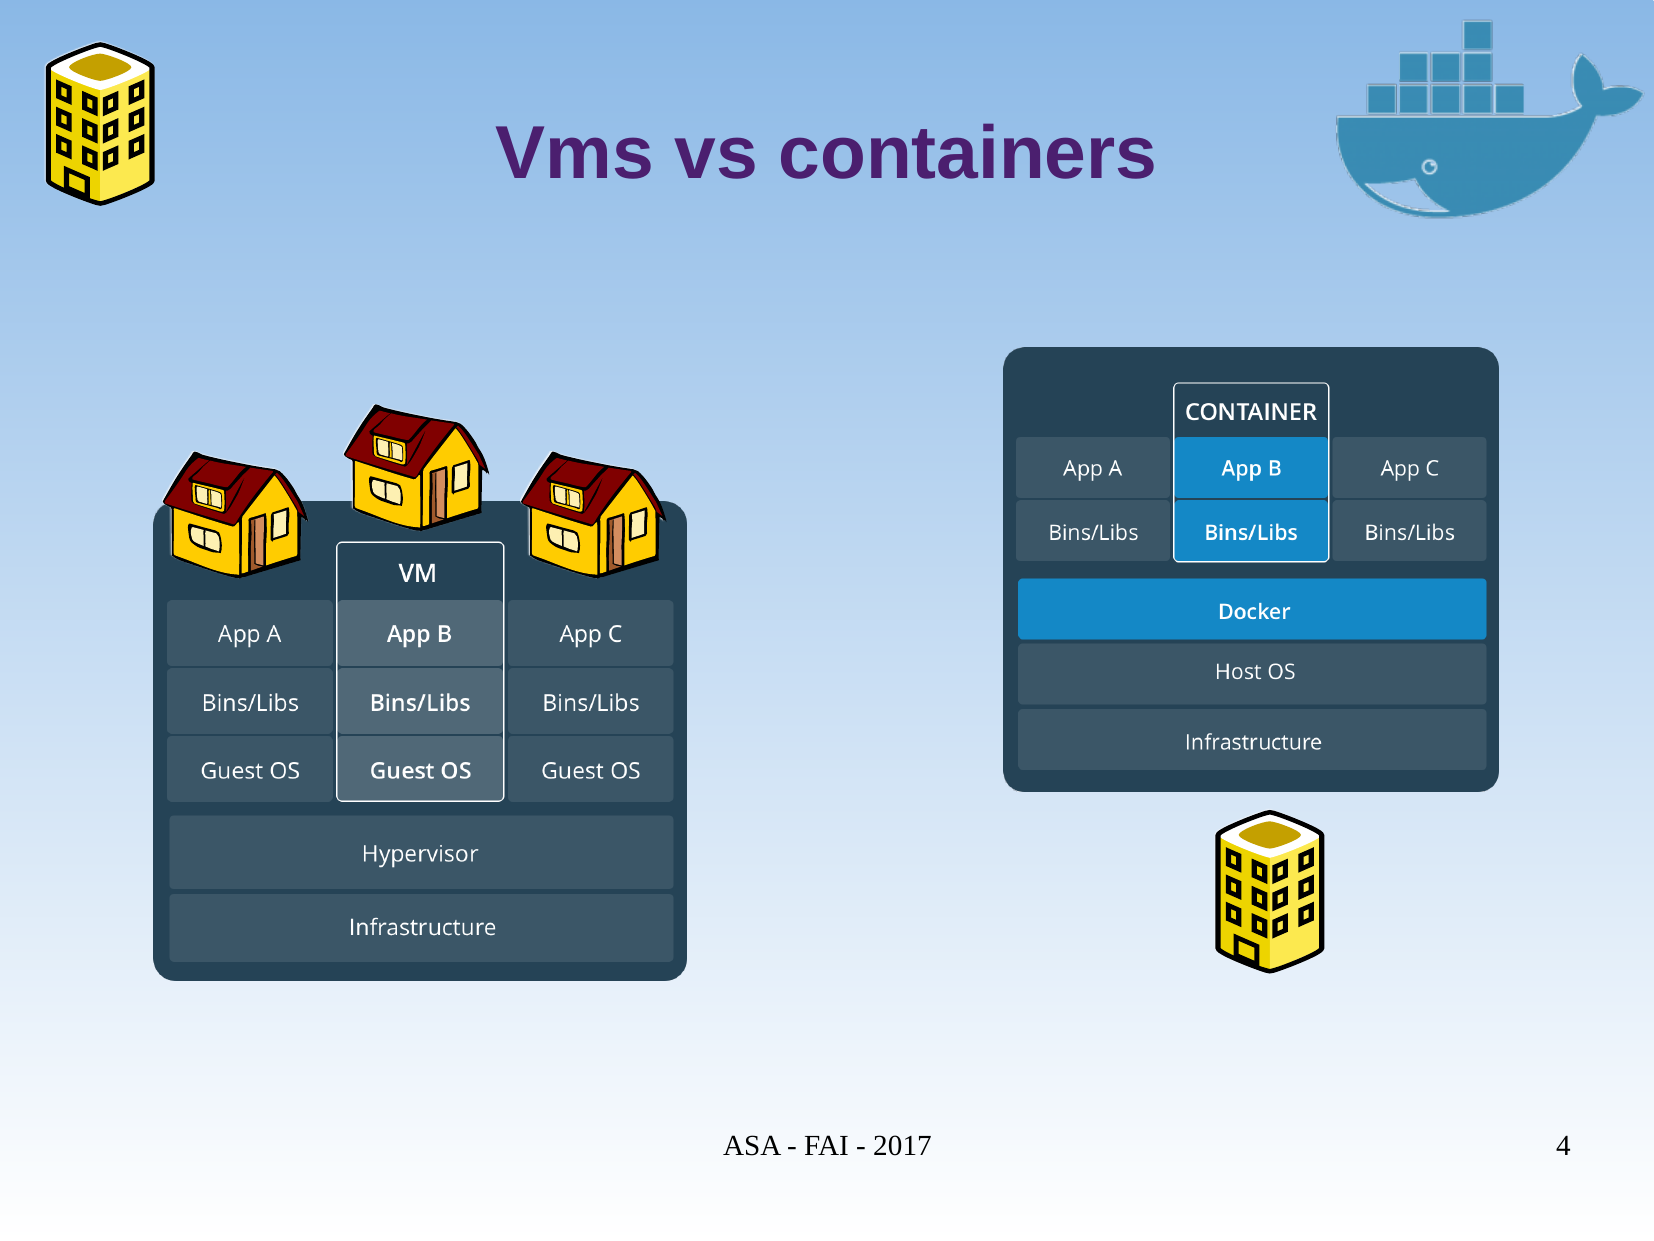

# Vms vs containers
ASA - FAI - 2017
4